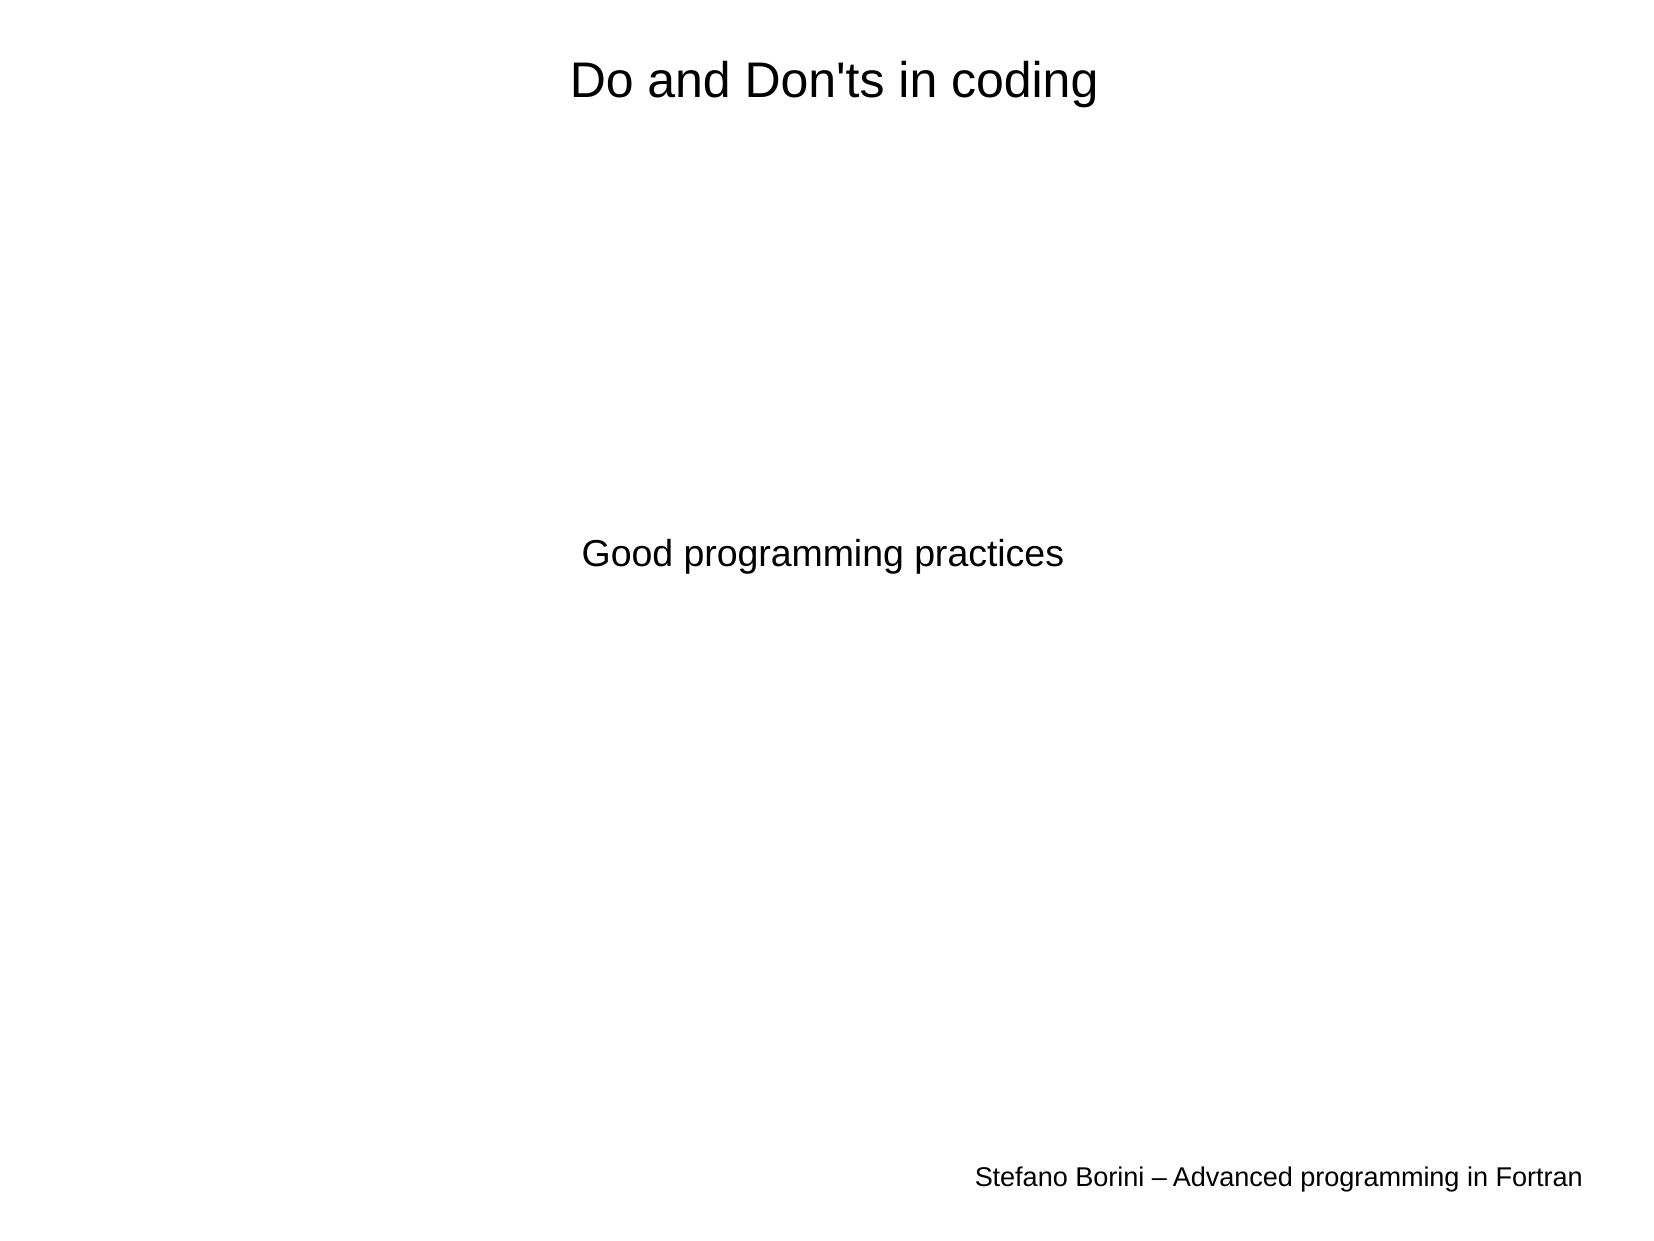

Do and Don'ts in coding
Good programming practices
Stefano Borini – Advanced programming in Fortran